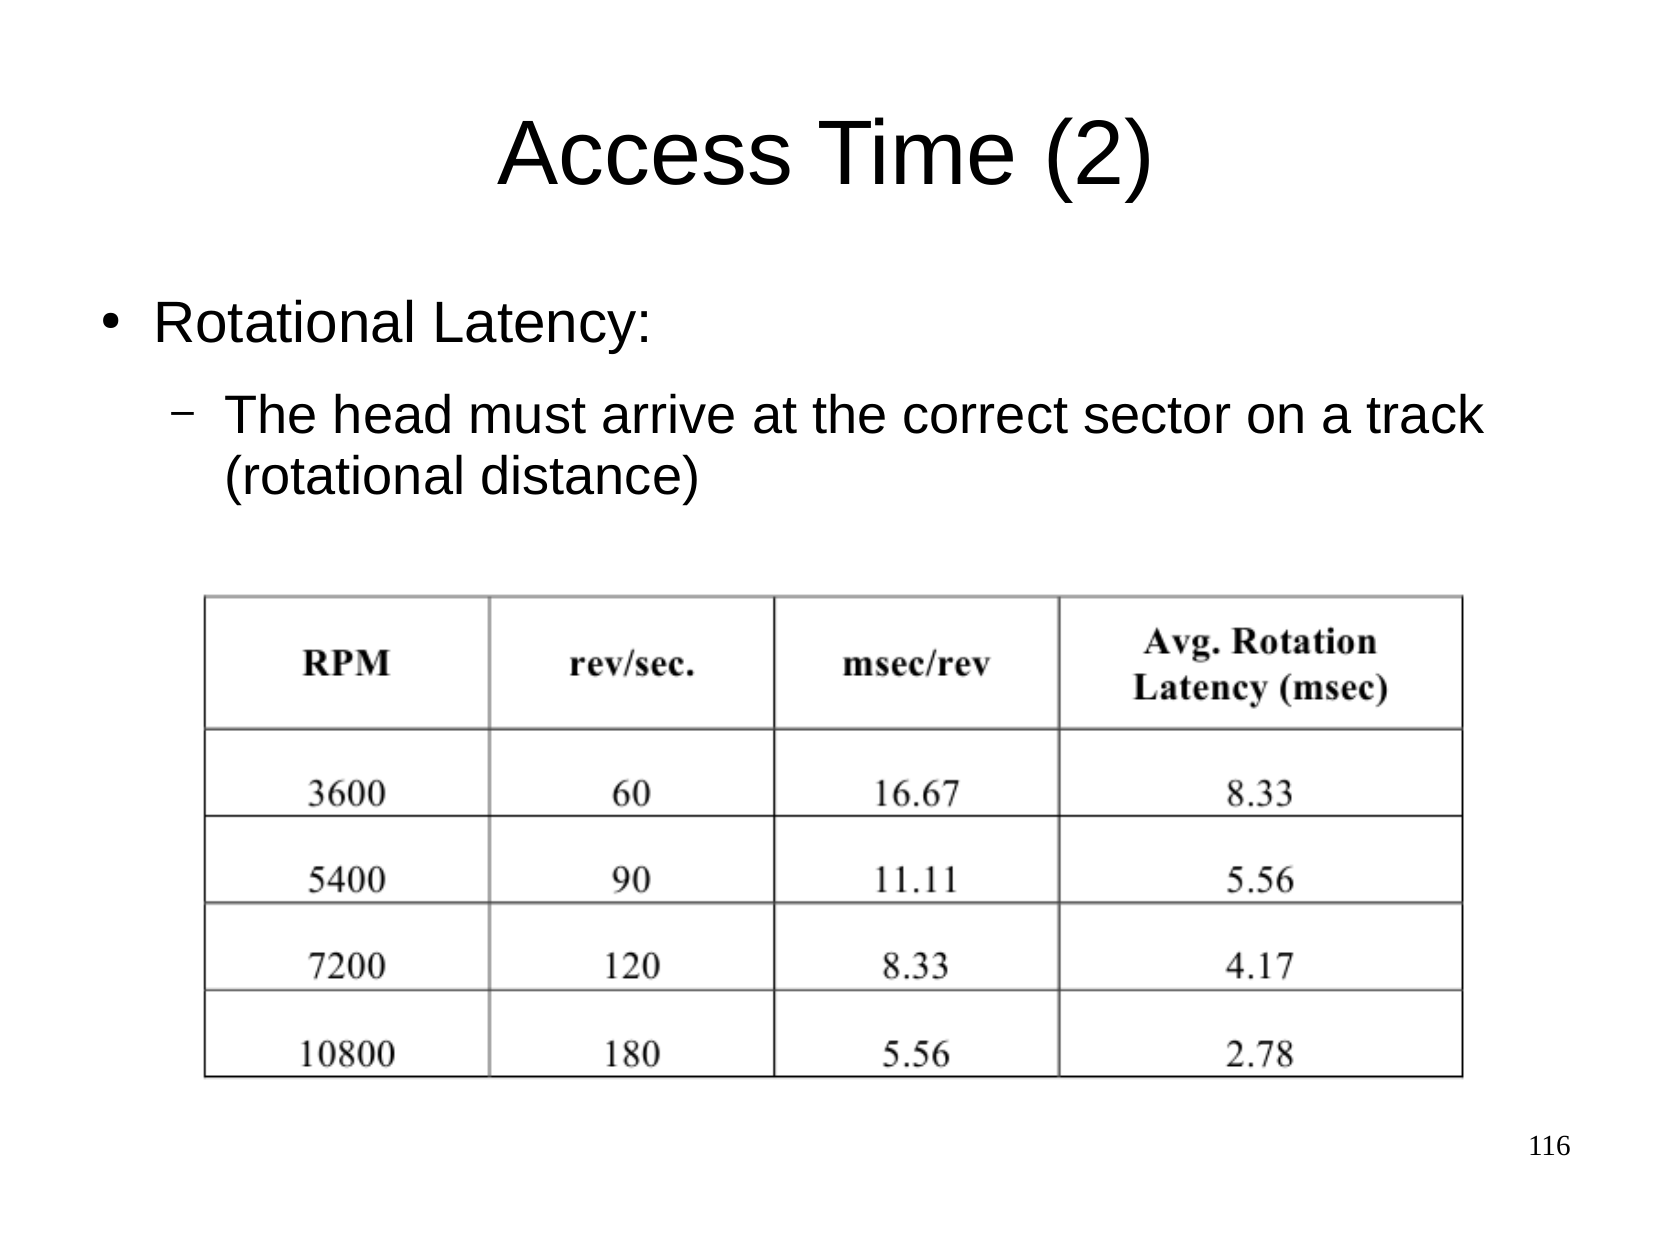

# Access Time (2)
Rotational Latency:
The head must arrive at the correct sector on a track (rotational distance)
116